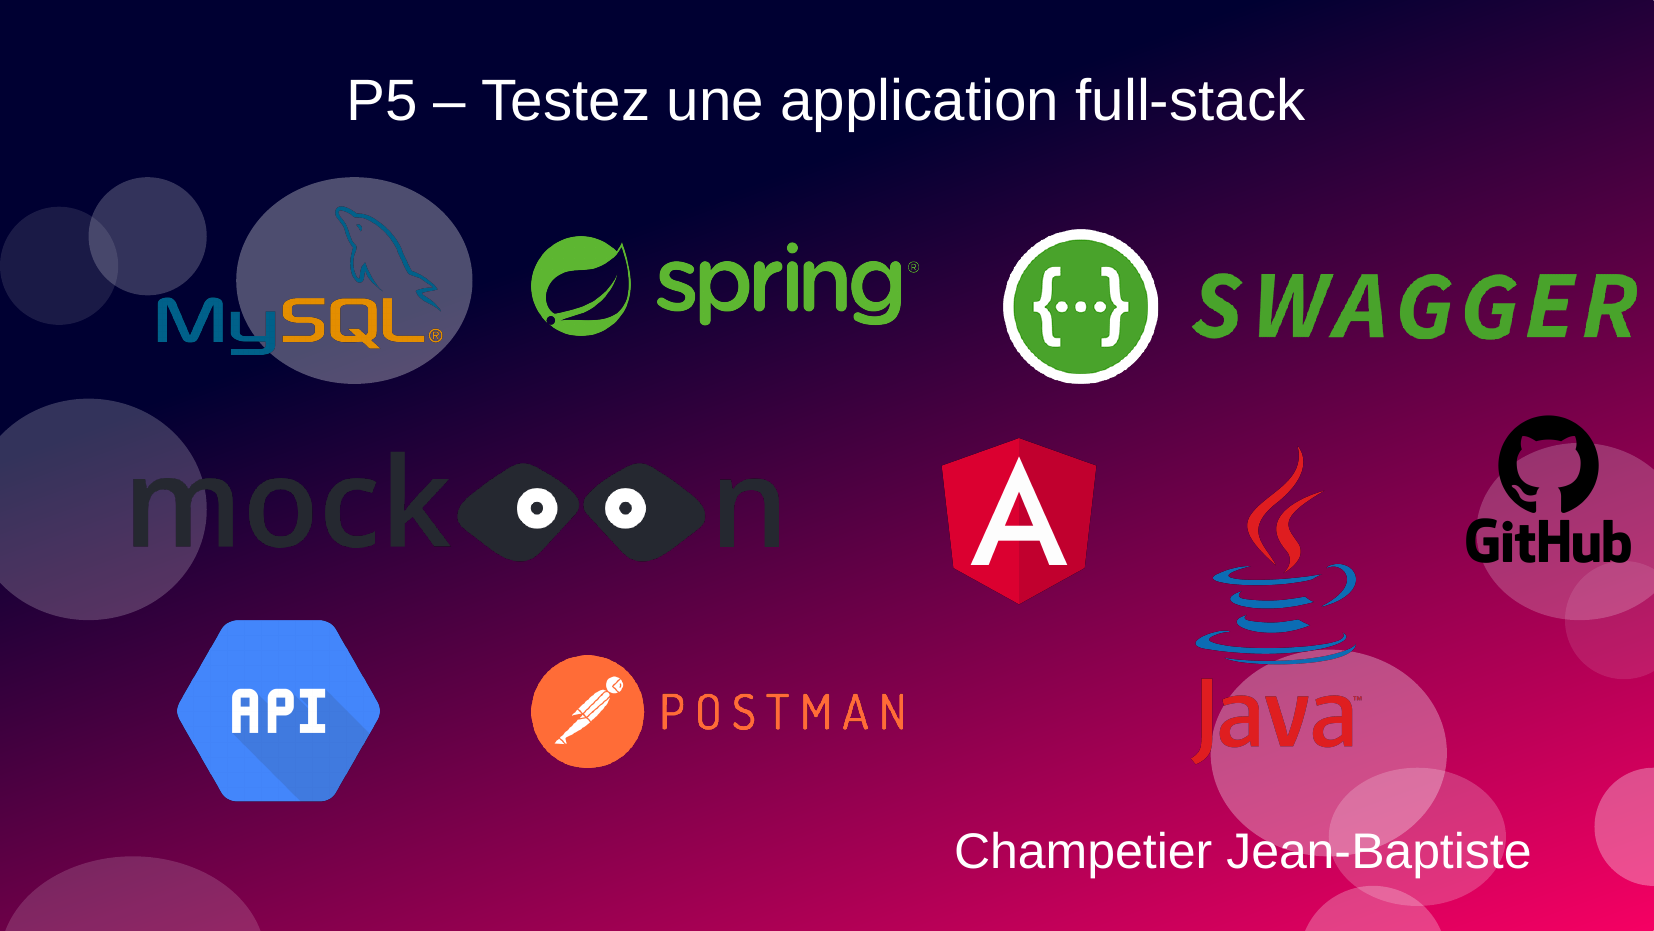

# P5 – Testez une application full-stack
Champetier Jean-Baptiste